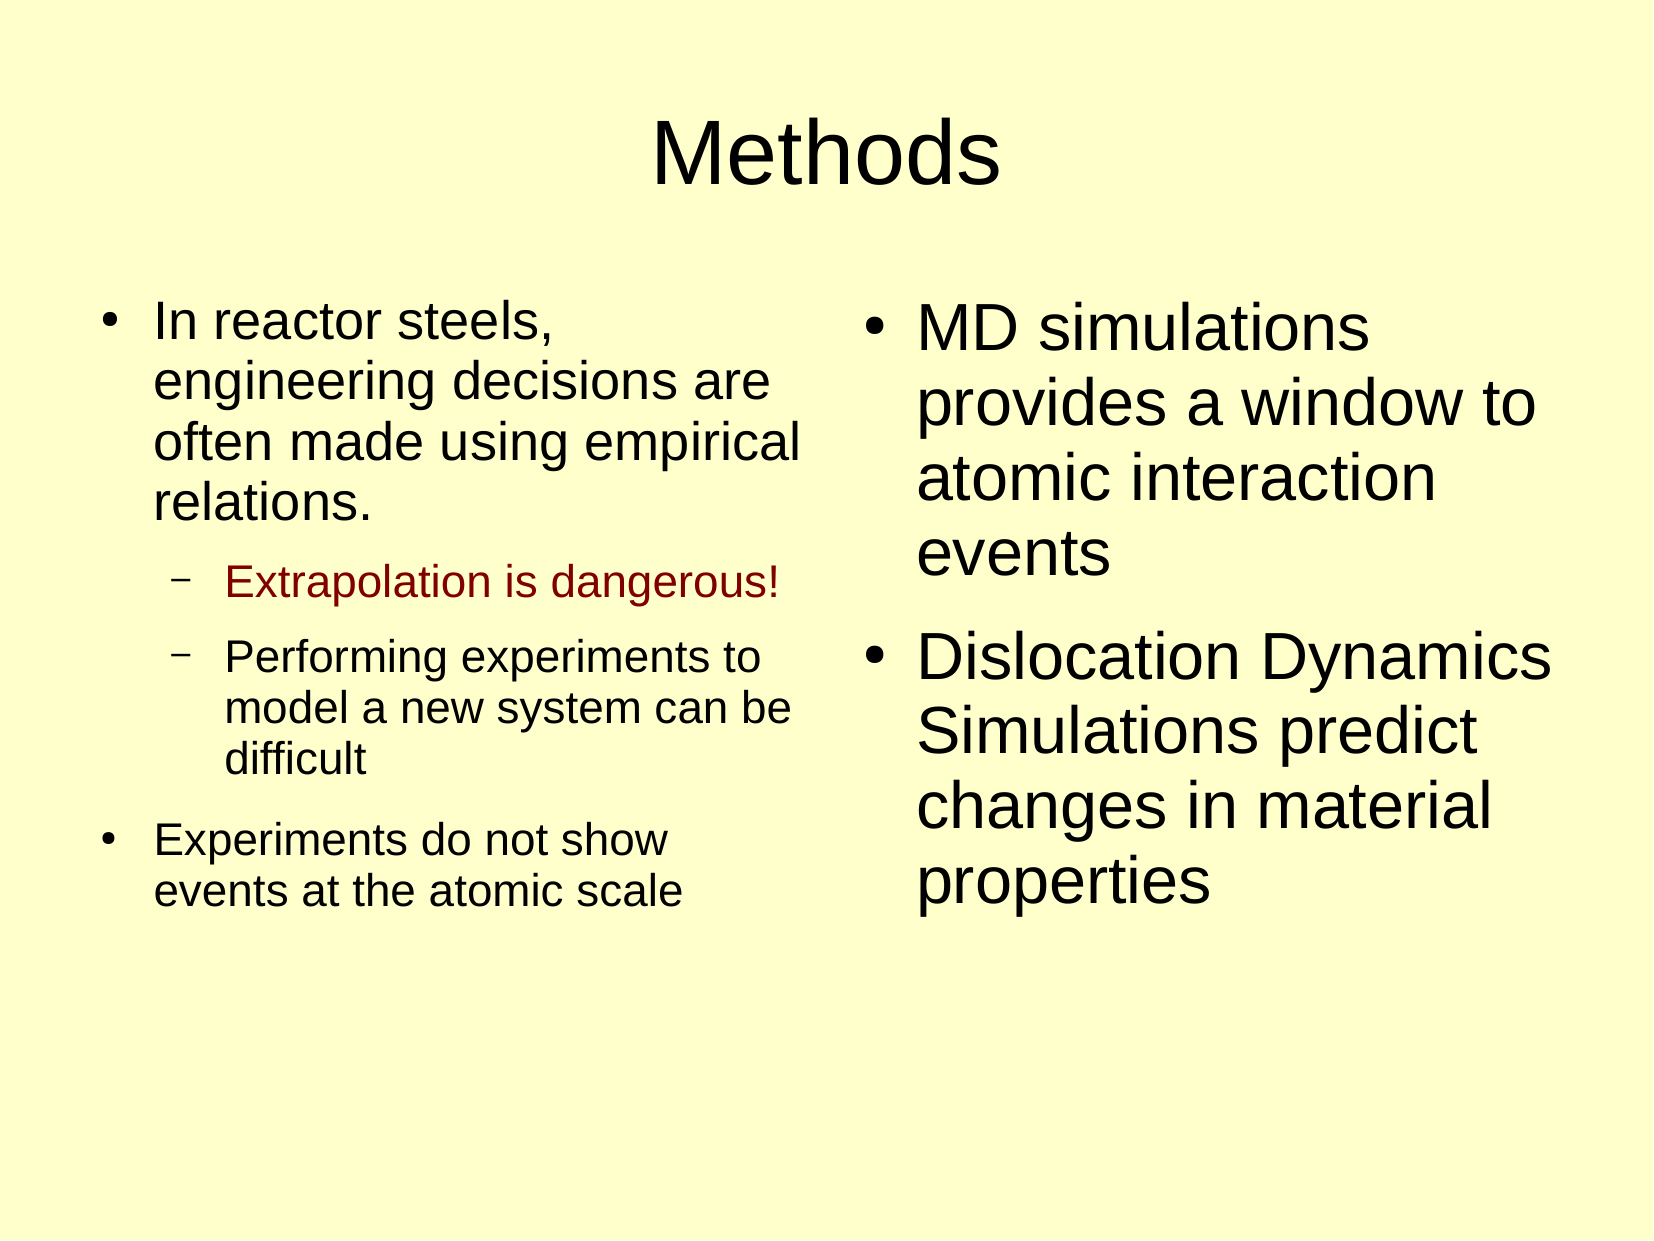

# Methods
In reactor steels, engineering decisions are often made using empirical relations.
Extrapolation is dangerous!
Performing experiments to model a new system can be difficult
Experiments do not show events at the atomic scale
MD simulations provides a window to atomic interaction events
Dislocation Dynamics Simulations predict changes in material properties